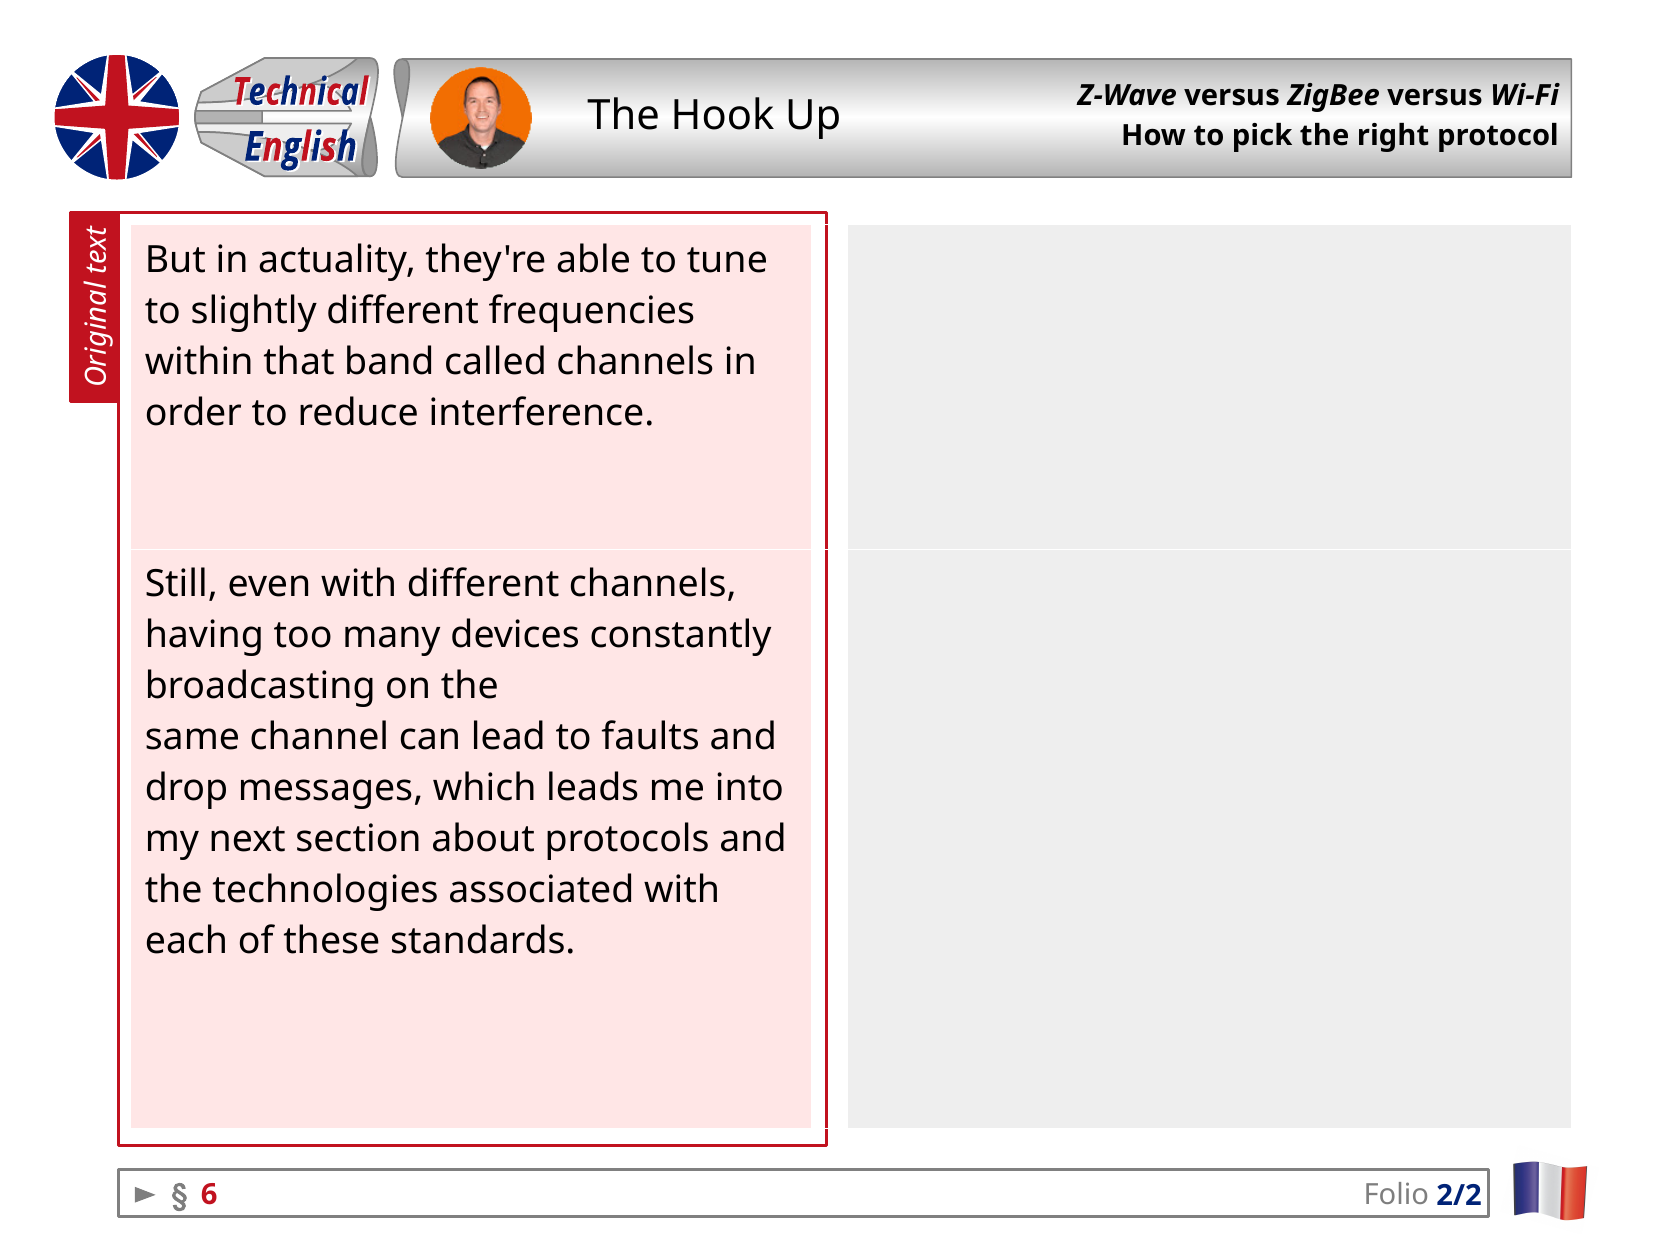

#
| But in actuality, they're able to tune to slightly different frequencies within that band called channels in order to reduce interference. | | |
| --- | --- | --- |
| Still, even with different channels, having too many devices constantly broadcasting on the same channel can lead to faults and drop messages, which leads me into my next section about protocols and the technologies associated with each of these standards. | | |
6
2/2